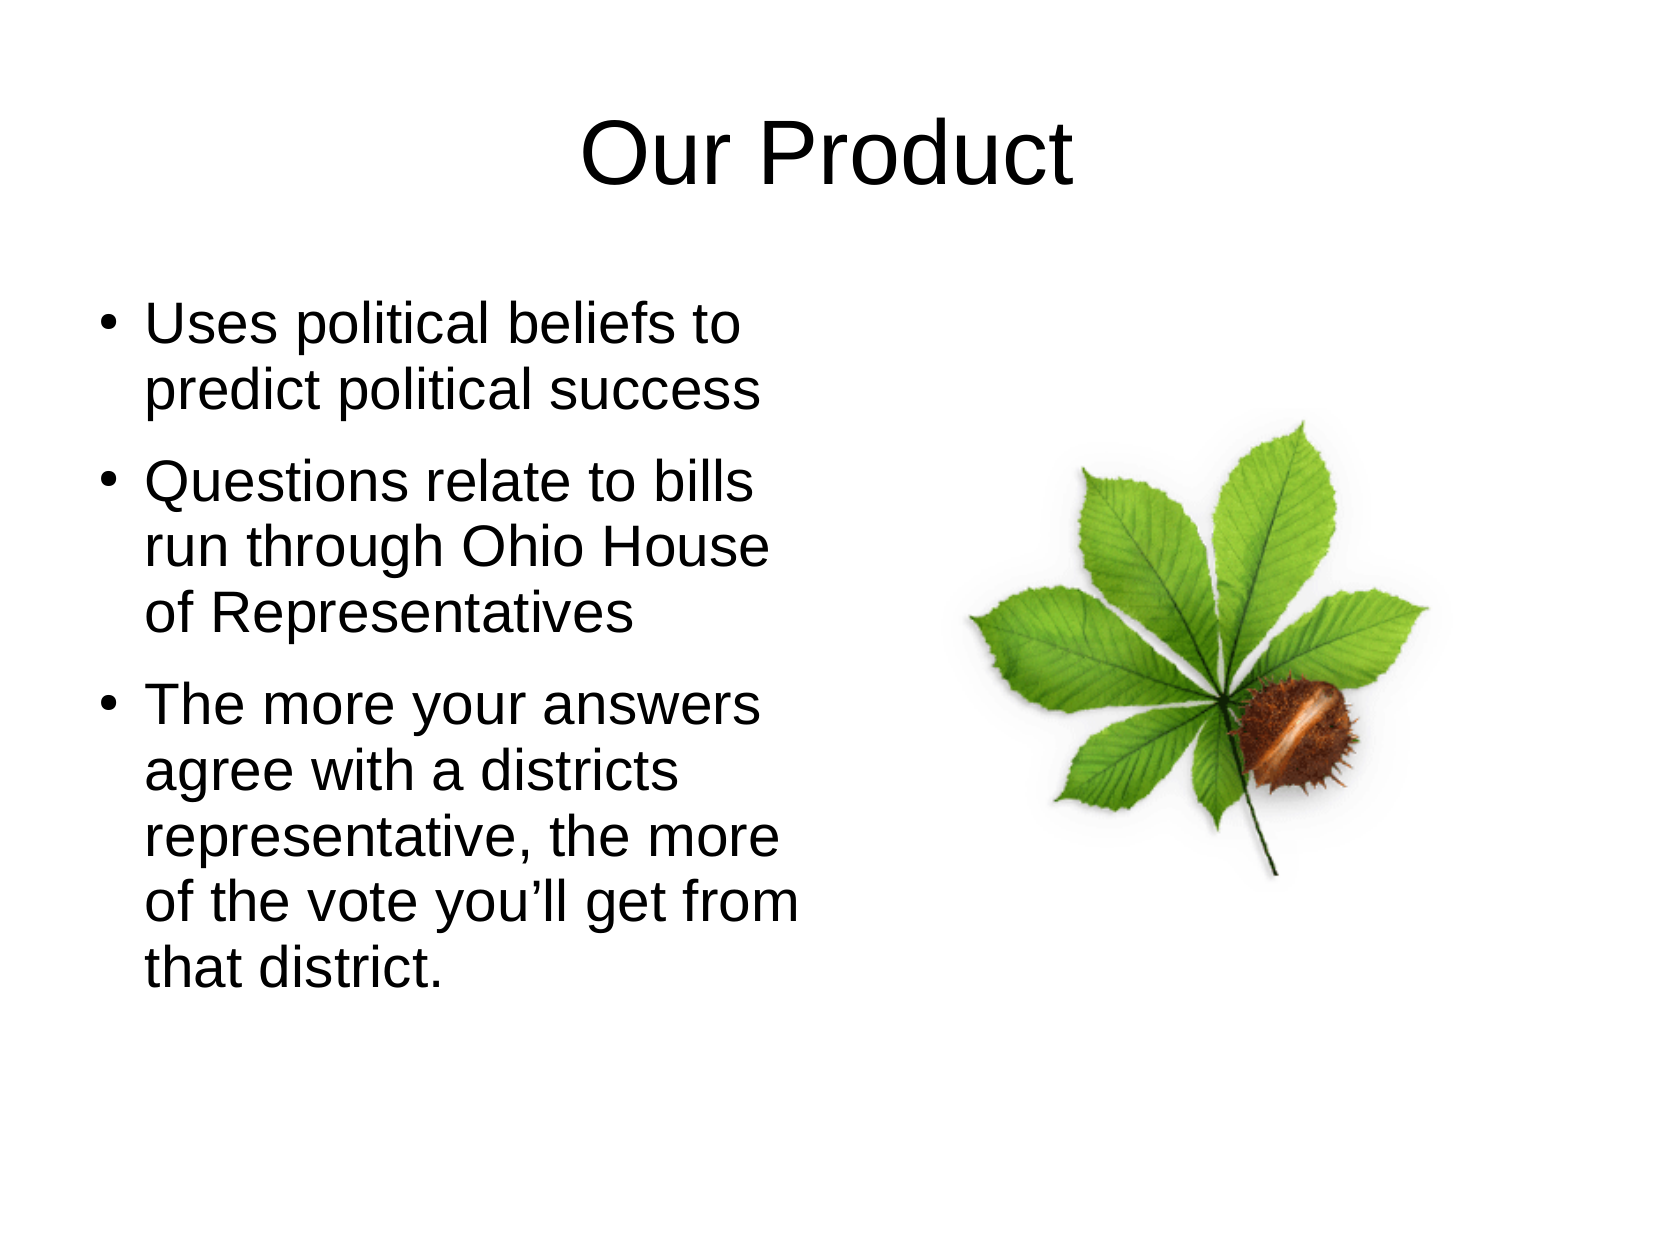

# Our Product
Uses political beliefs to predict political success
Questions relate to bills run through Ohio House of Representatives
The more your answers agree with a districts representative, the more of the vote you’ll get from that district.